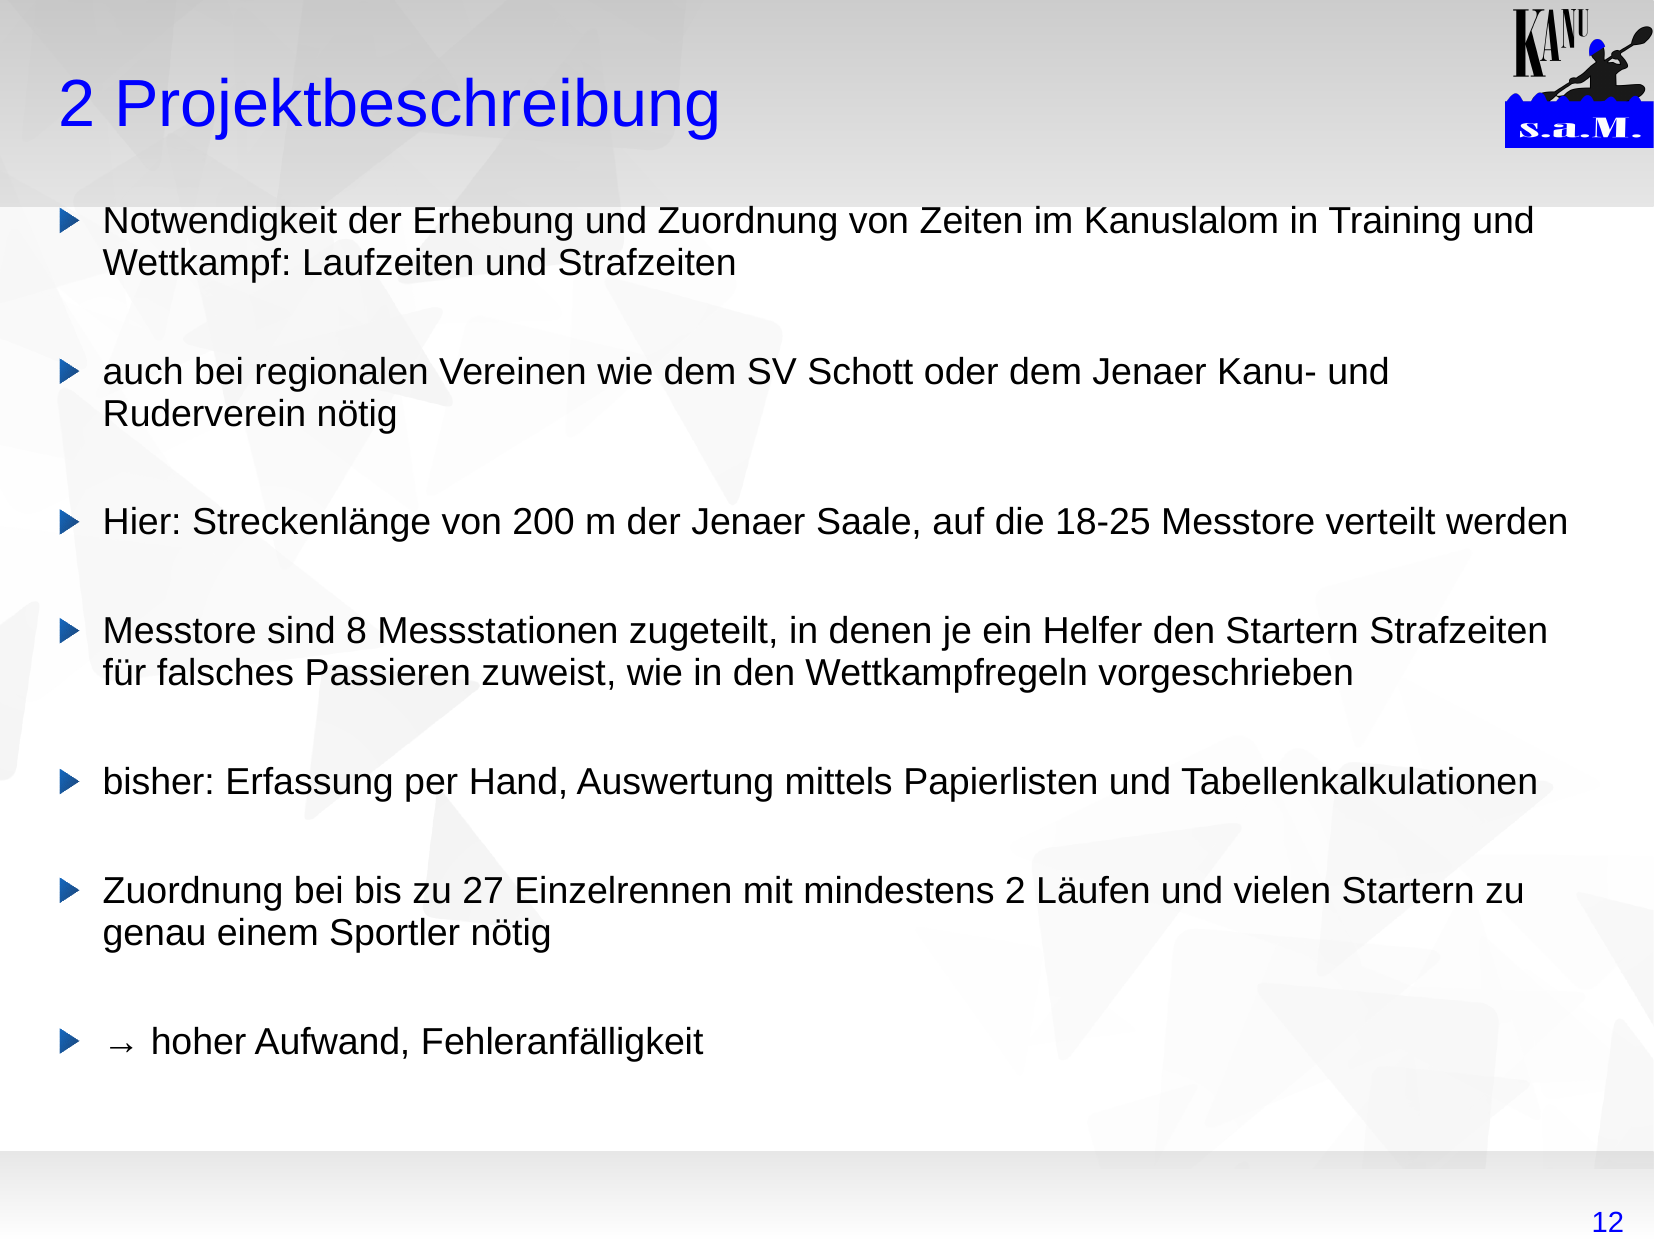

# 2 Projektbeschreibung
Notwendigkeit der Erhebung und Zuordnung von Zeiten im Kanuslalom in Training und Wettkampf: Laufzeiten und Strafzeiten
auch bei regionalen Vereinen wie dem SV Schott oder dem Jenaer Kanu- und Ruderverein nötig
Hier: Streckenlänge von 200 m der Jenaer Saale, auf die 18-25 Messtore verteilt werden
Messtore sind 8 Messstationen zugeteilt, in denen je ein Helfer den Startern Strafzeiten für falsches Passieren zuweist, wie in den Wettkampfregeln vorgeschrieben
bisher: Erfassung per Hand, Auswertung mittels Papierlisten und Tabellenkalkulationen
Zuordnung bei bis zu 27 Einzelrennen mit mindestens 2 Läufen und vielen Startern zu genau einem Sportler nötig
→ hoher Aufwand, Fehleranfälligkeit
12